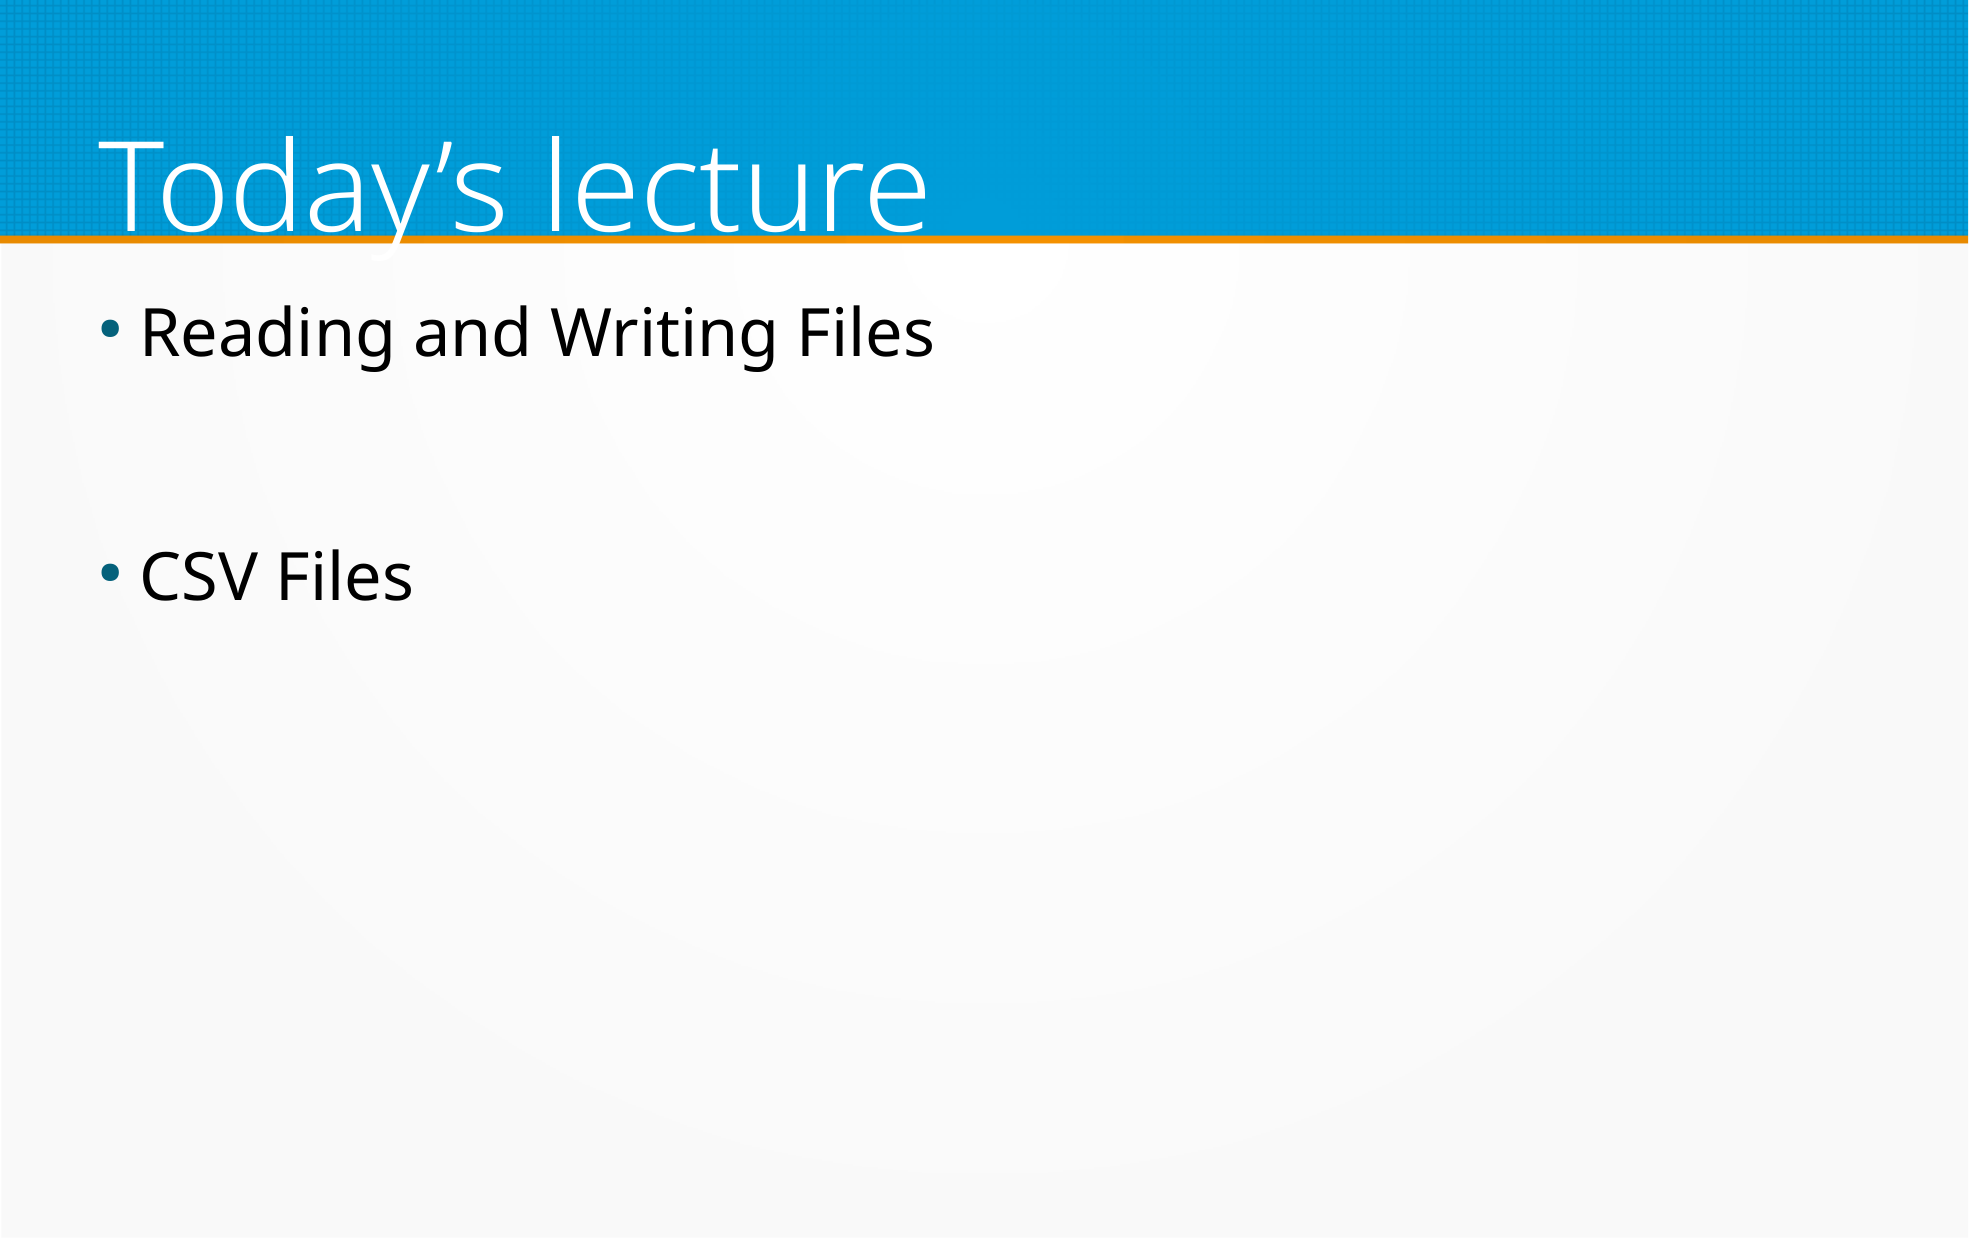

# Today’s lecture
 Reading and Writing Files
 CSV Files